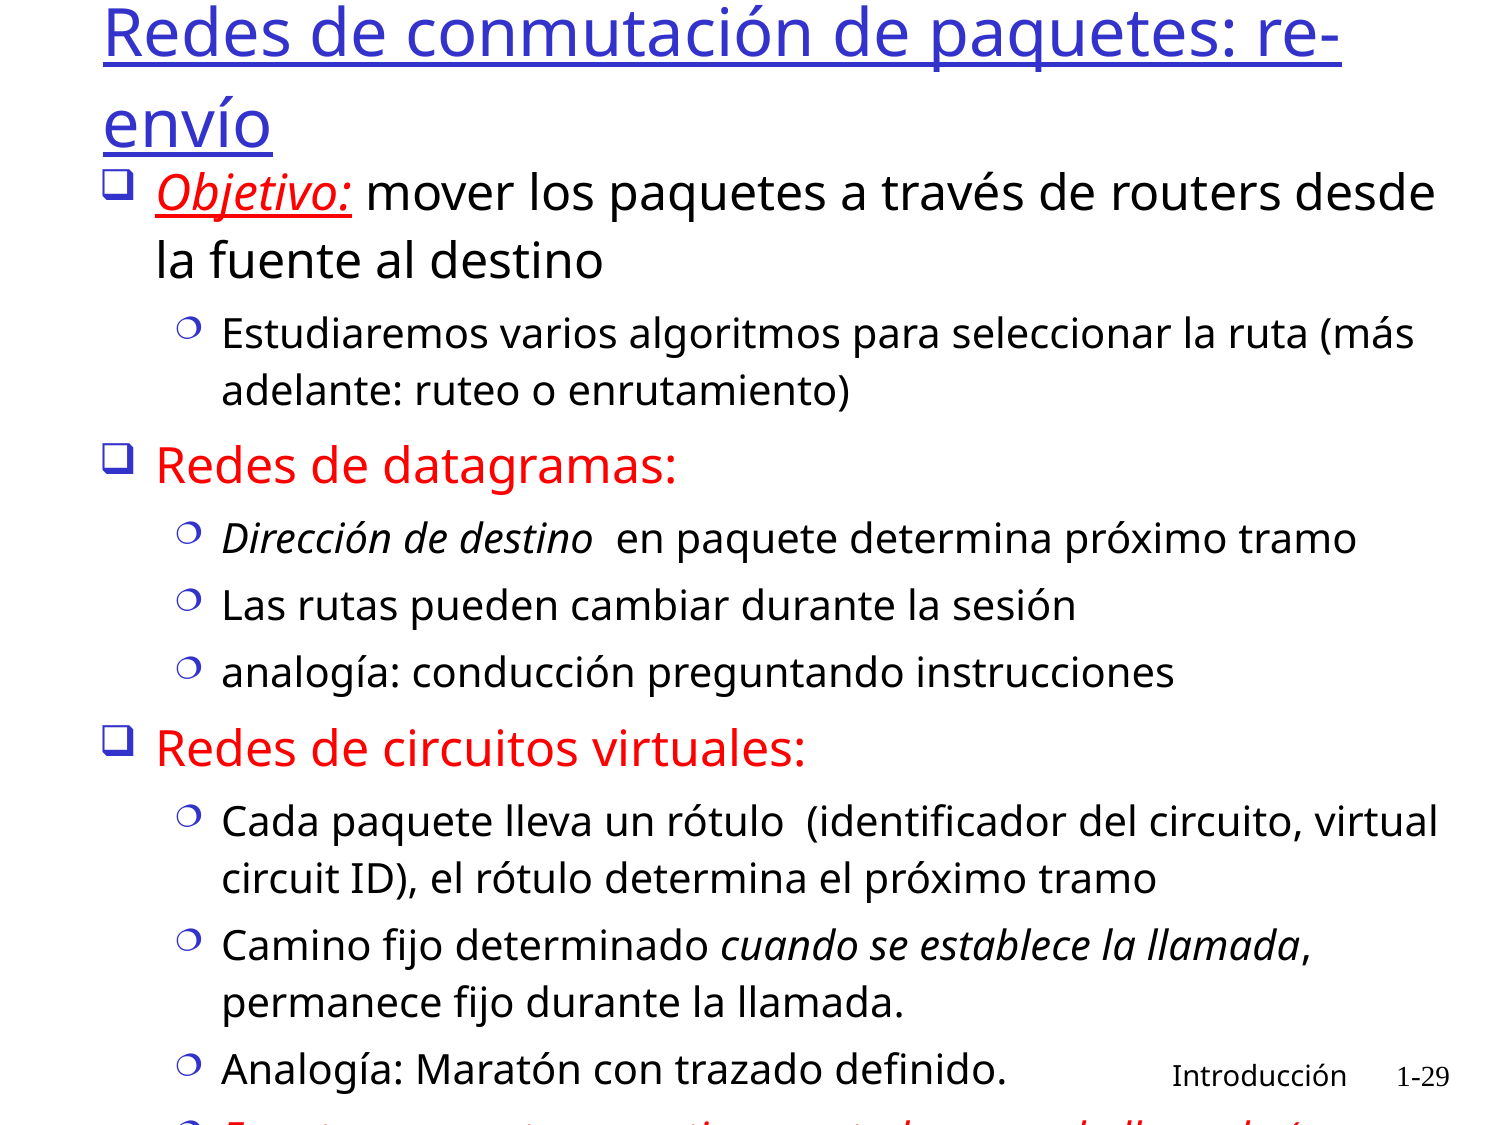

# Redes de conmutación de paquetes: re-envío
Objetivo: mover los paquetes a través de routers desde la fuente al destino
Estudiaremos varios algoritmos para seleccionar la ruta (más adelante: ruteo o enrutamiento)
Redes de datagramas:
Dirección de destino en paquete determina próximo tramo
Las rutas pueden cambiar durante la sesión
analogía: conducción preguntando instrucciones
Redes de circuitos virtuales:
Cada paquete lleva un rótulo (identificador del circuito, virtual circuit ID), el rótulo determina el próximo tramo
Camino fijo determinado cuando se establece la llamada, permanece fijo durante la llamada.
Analogía: Maratón con trazado definido.
En este caso routers mantienen estado por cada llamada (=> mayor uso de memoria)
 Introducción